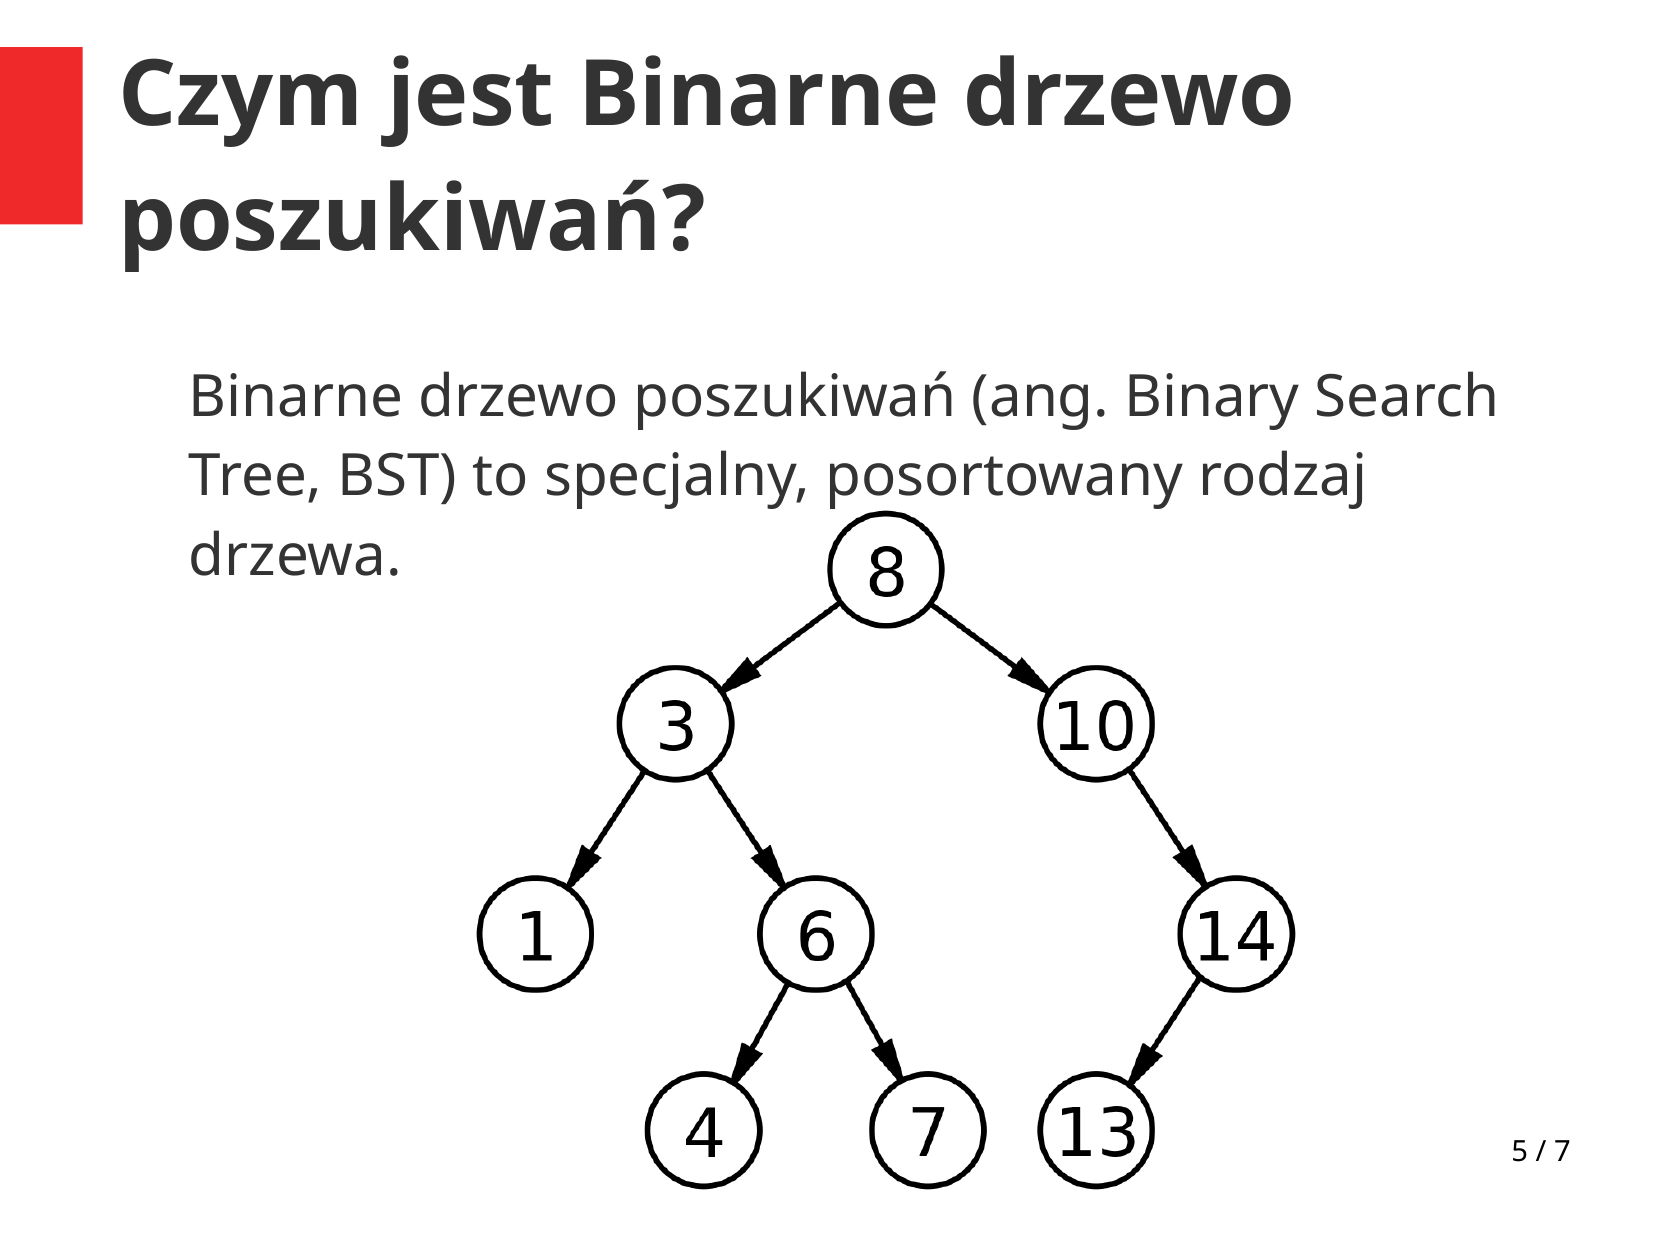

# Czym jest Binarne drzewo poszukiwań?
Binarne drzewo poszukiwań (ang. Binary Search Tree, BST) to specjalny, posortowany rodzaj drzewa.
5